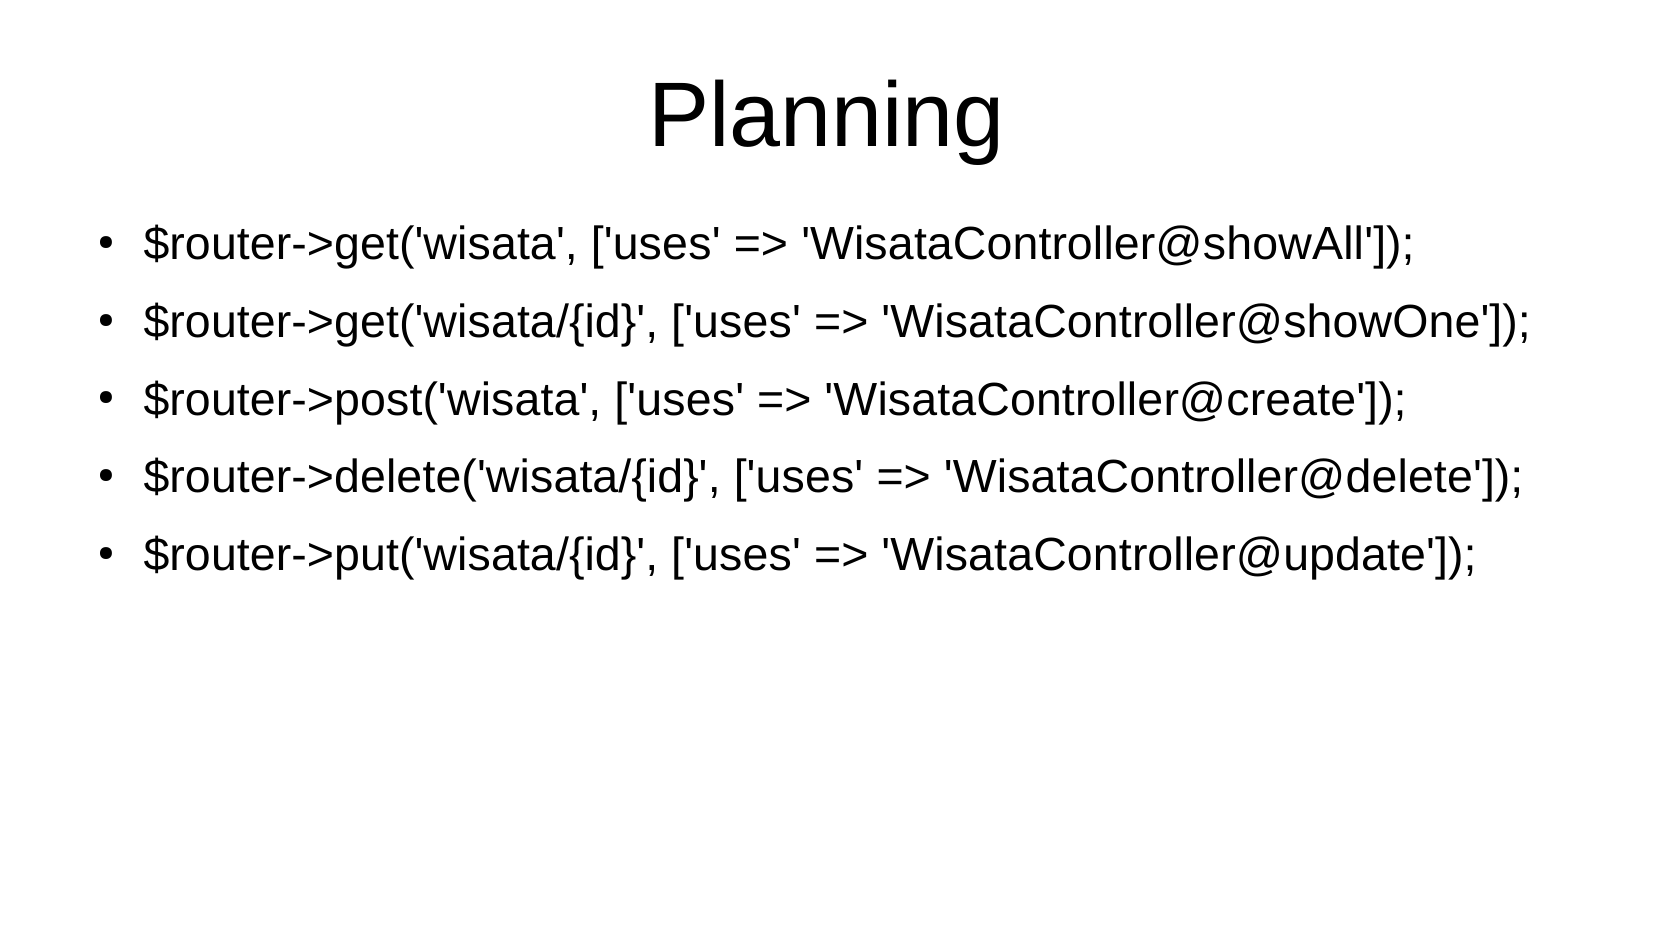

# Planning
$router->get('wisata', ['uses' => 'WisataController@showAll']);
$router->get('wisata/{id}', ['uses' => 'WisataController@showOne']);
$router->post('wisata', ['uses' => 'WisataController@create']);
$router->delete('wisata/{id}', ['uses' => 'WisataController@delete']);
$router->put('wisata/{id}', ['uses' => 'WisataController@update']);